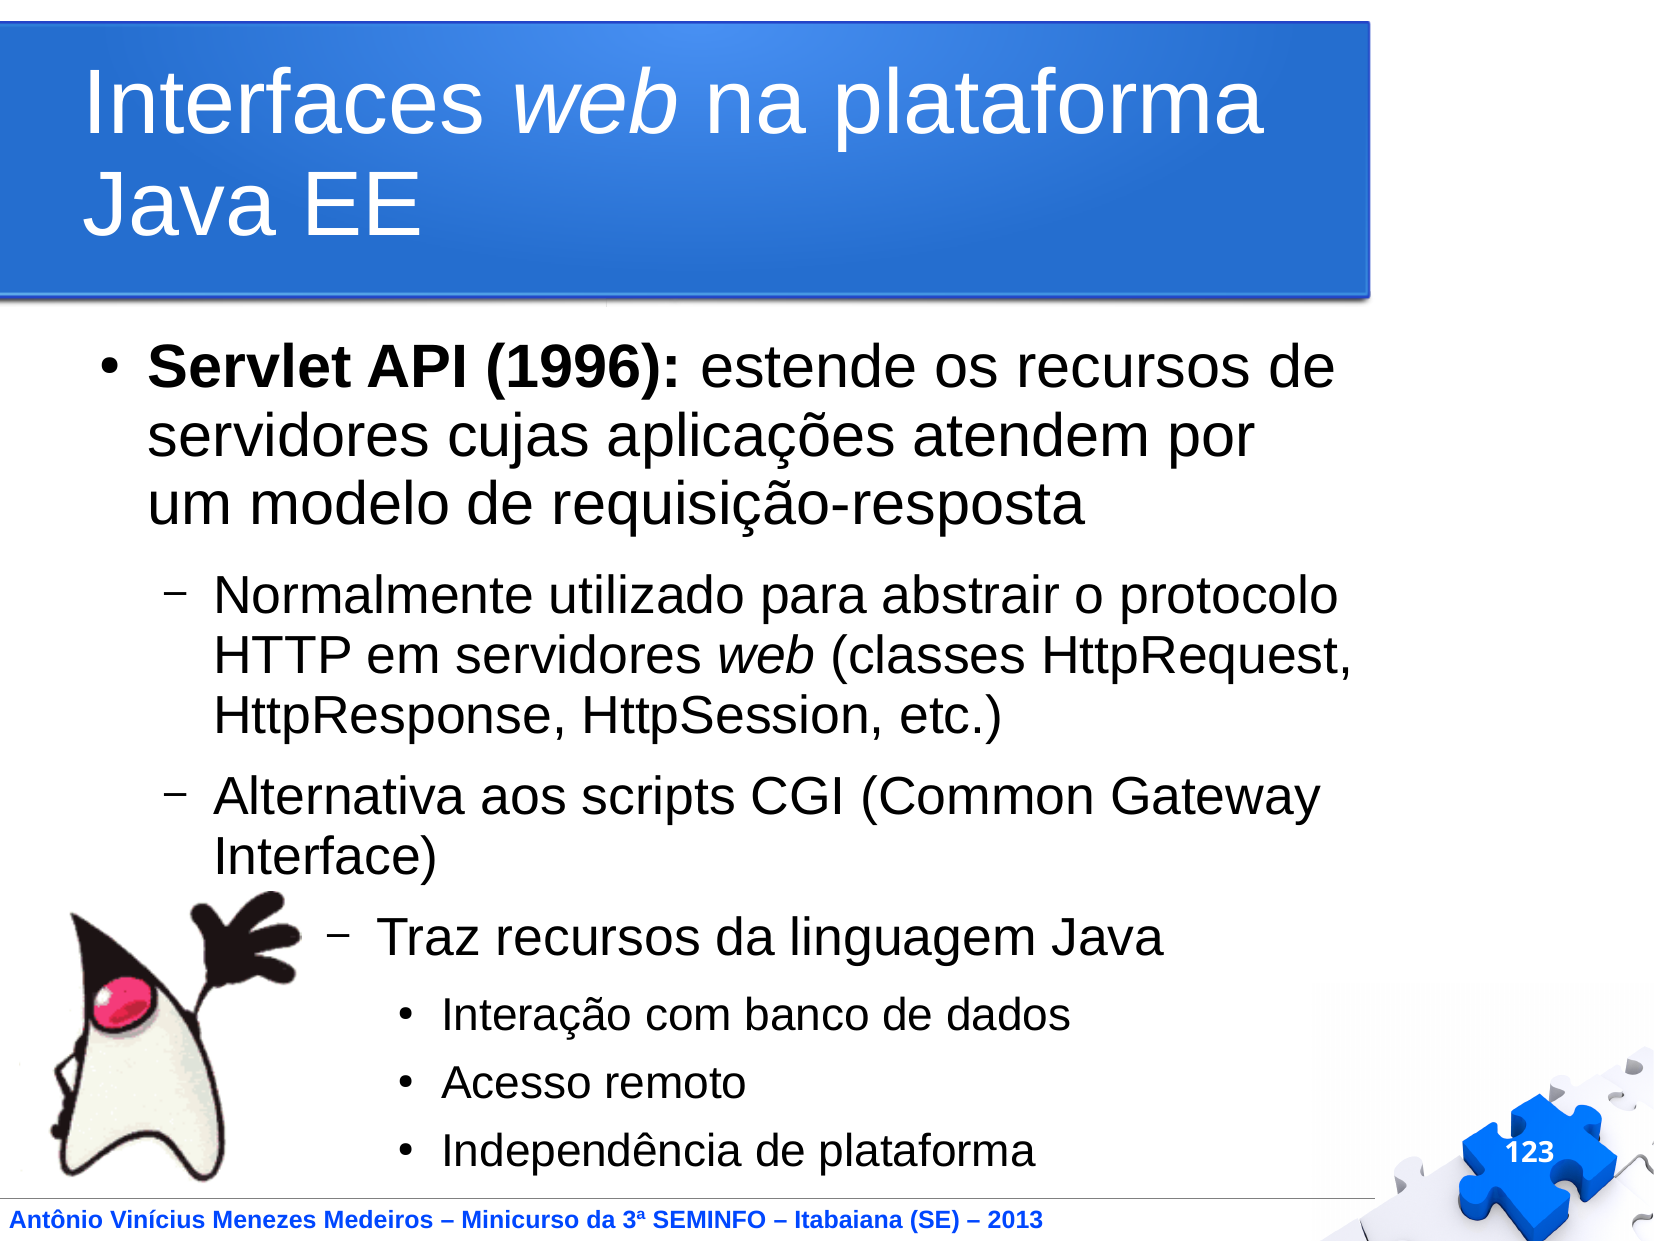

# Interfaces web na plataforma Java EE
Servlet API (1996): estende os recursos de servidores cujas aplicações atendem por um modelo de requisição-resposta
Normalmente utilizado para abstrair o protocolo HTTP em servidores web (classes HttpRequest, HttpResponse, HttpSession, etc.)
Alternativa aos scripts CGI (Common Gateway Interface)
Traz recursos da linguagem Java
Interação com banco de dados
Acesso remoto
Independência de plataforma
123